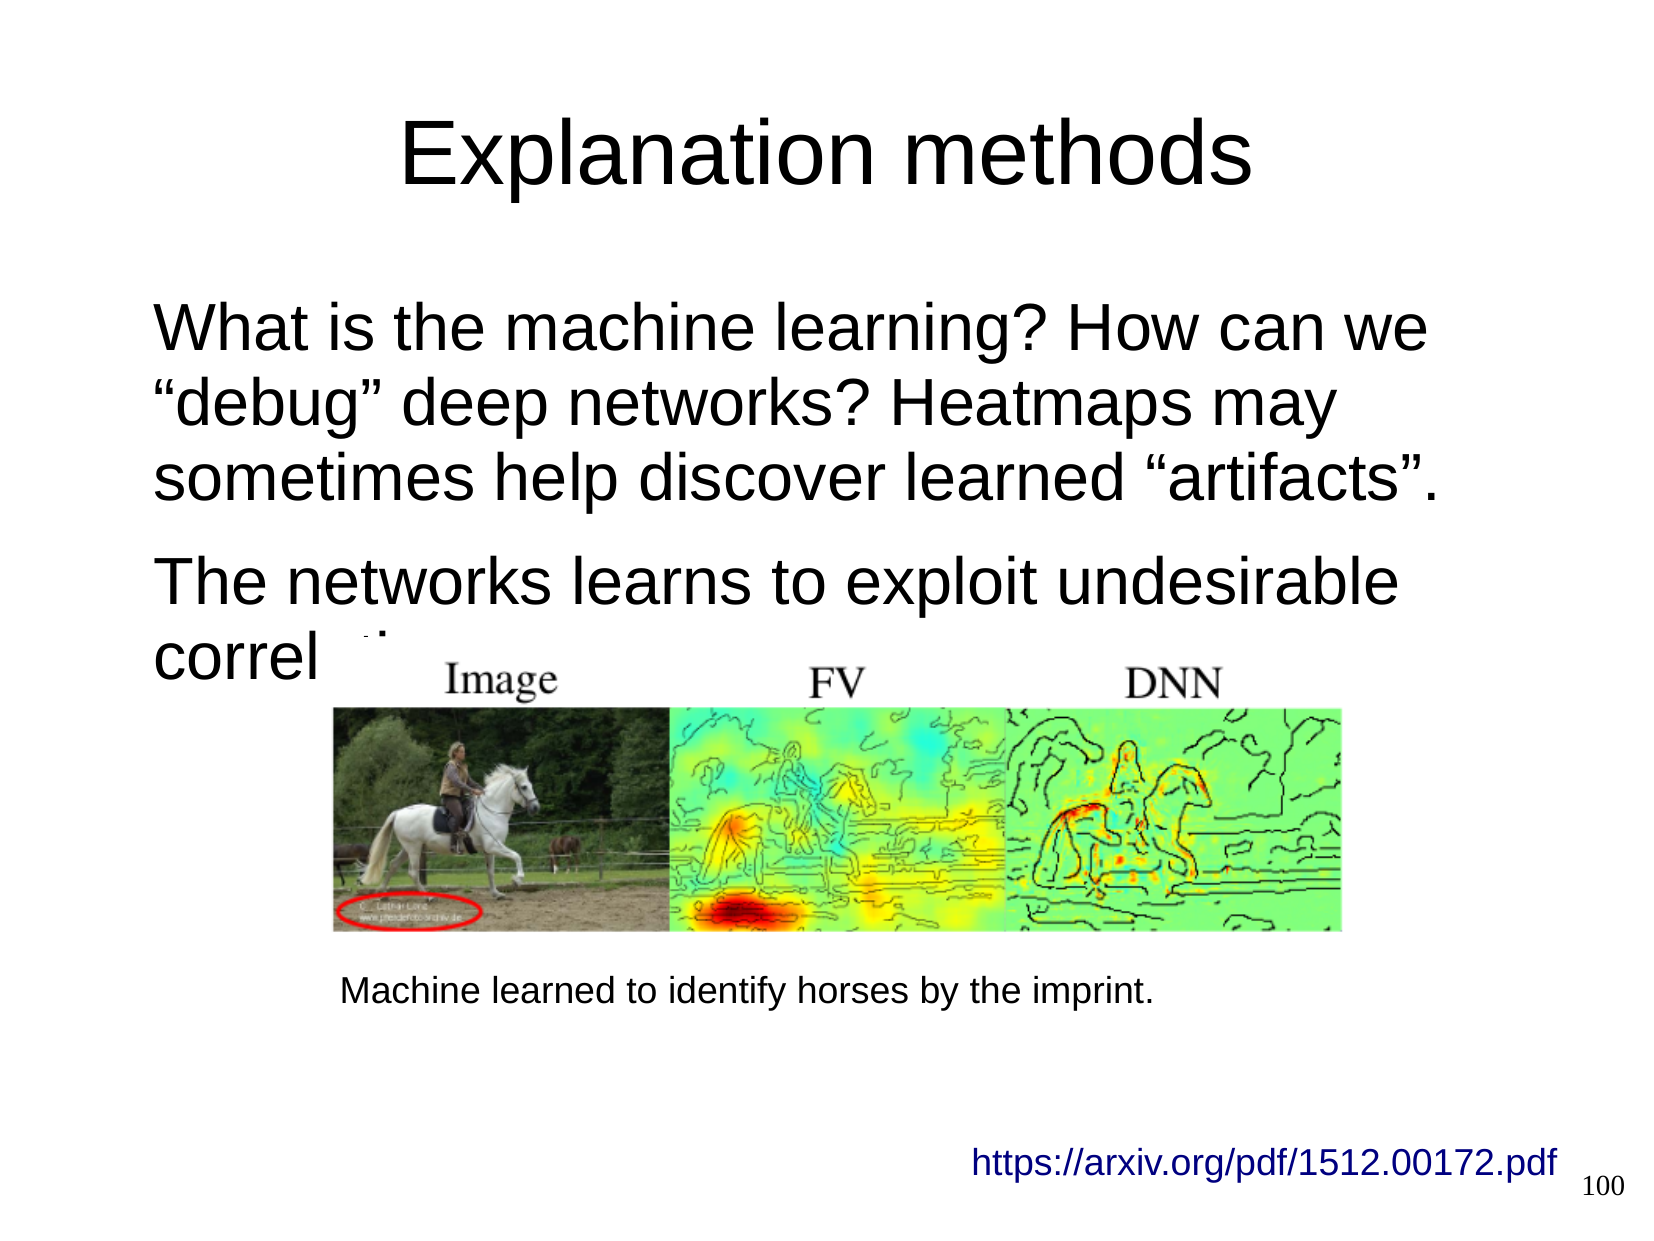

# Explanation methods
What is the machine learning? How can we “debug” deep networks? Heatmaps may sometimes help discover learned “artifacts”.
The networks learns to exploit undesirable correlations.
Machine learned to identify horses by the imprint.
https://arxiv.org/pdf/1512.00172.pdf
100